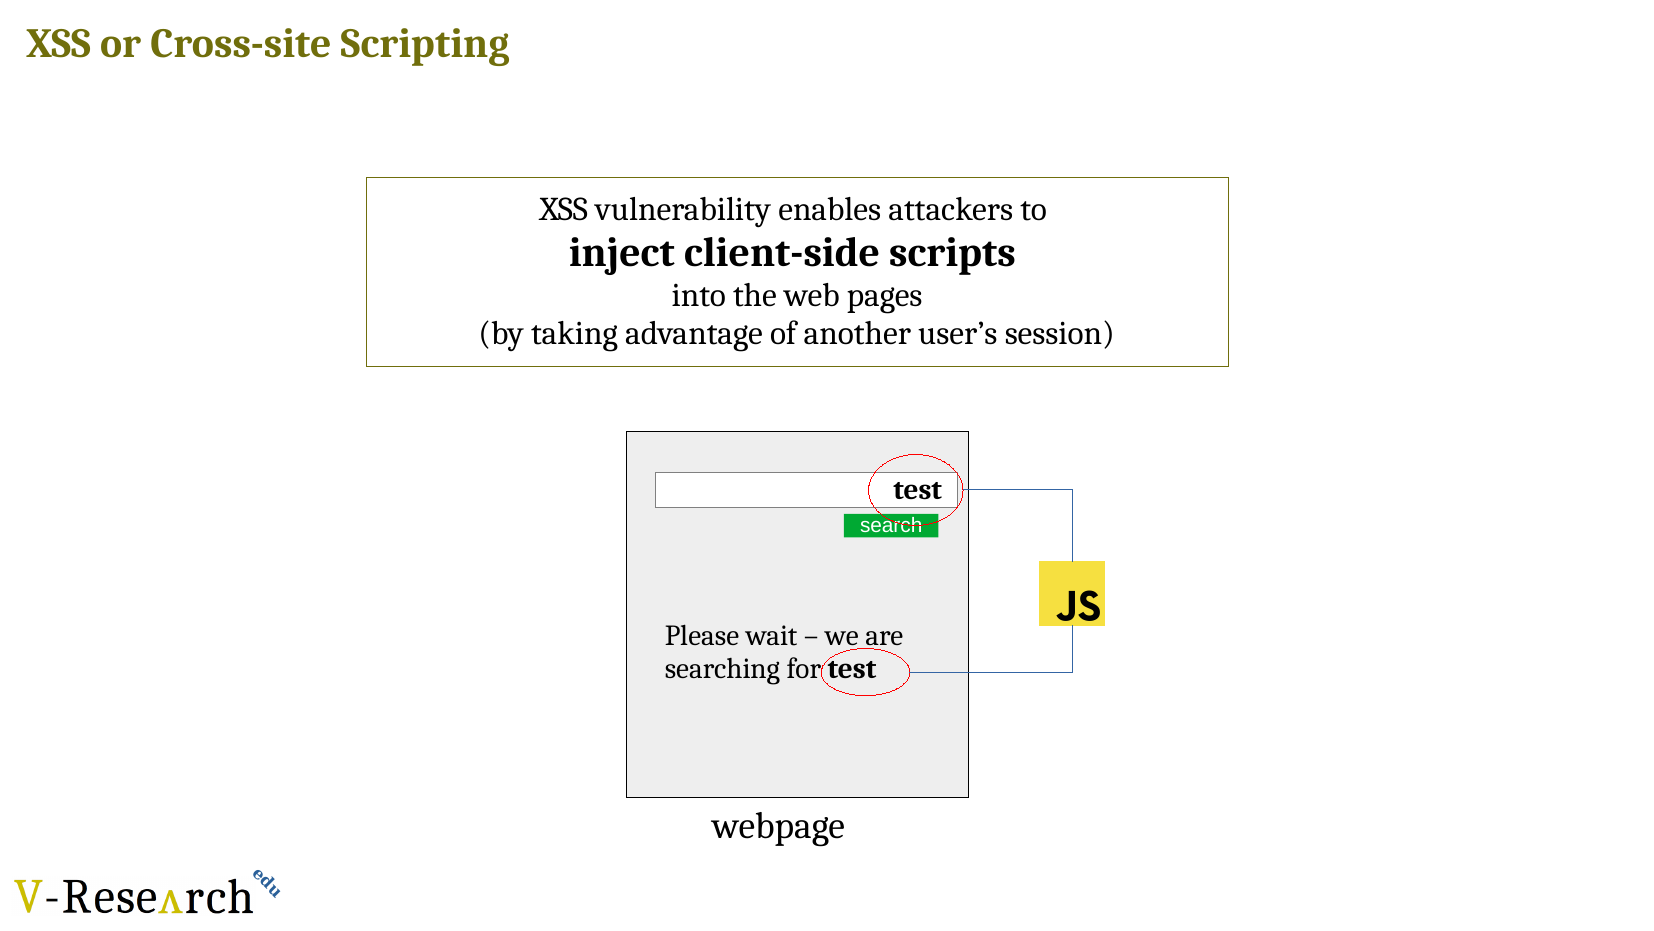

XSS or Cross-site Scripting
XSS vulnerability enables attackers to
inject client-side scripts
into the web pages
(by taking advantage of another user’s session)
test
search
Please wait – we are searching for test
webpage
edu